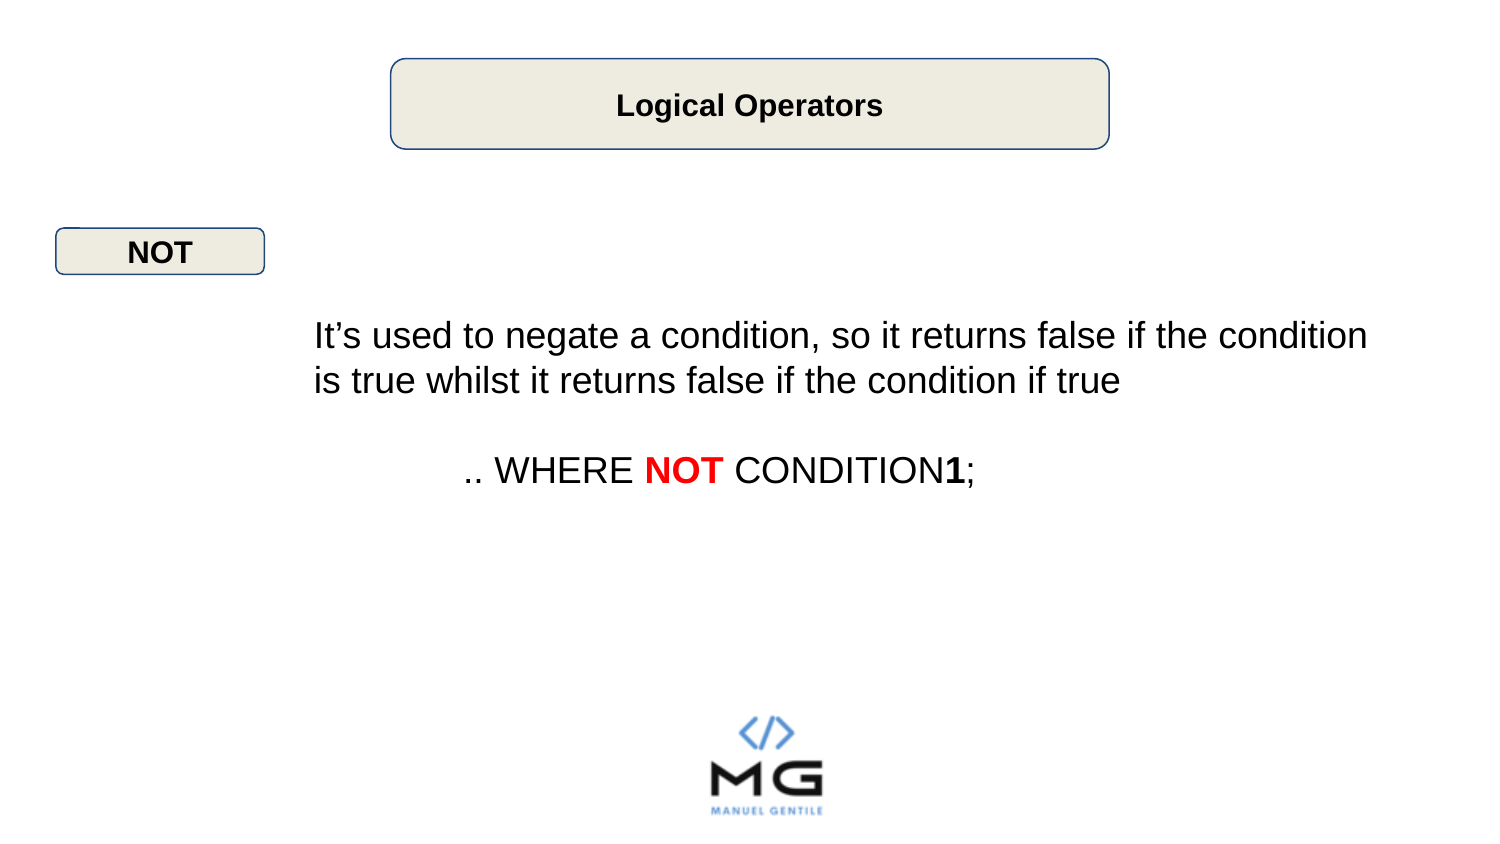

Logical Operators
NOT
It’s used to negate a condition, so it returns false if the condition is true whilst it returns false if the condition if true
.. WHERE NOT CONDITION1;